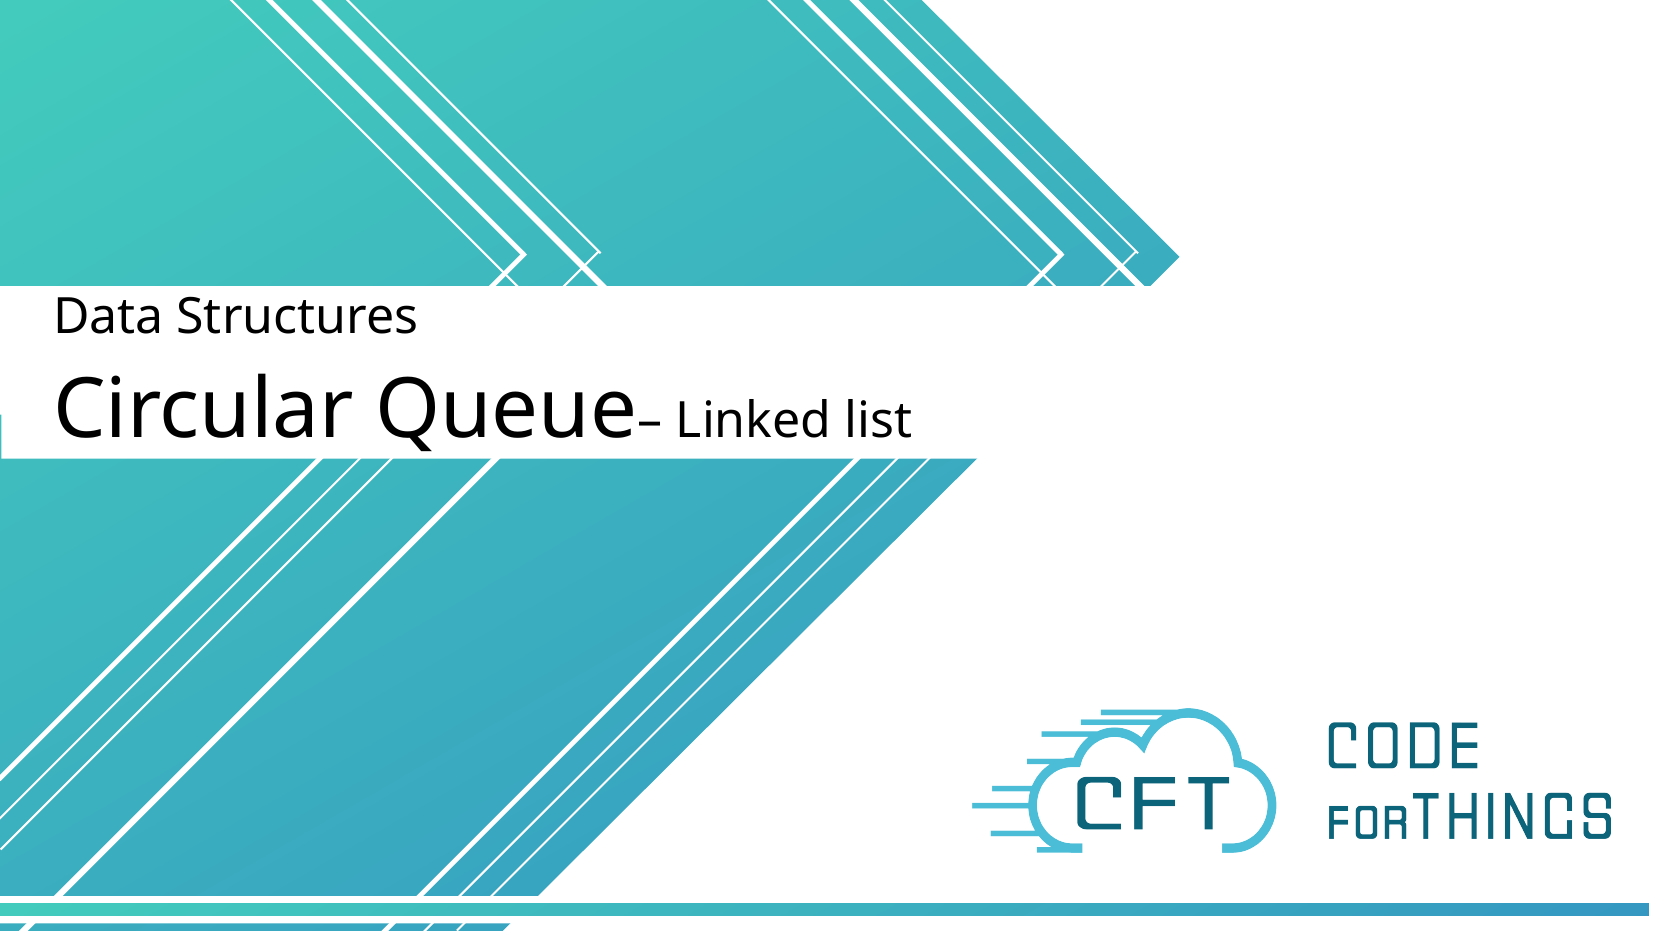

# Data Structures Circular Queue– Linked list